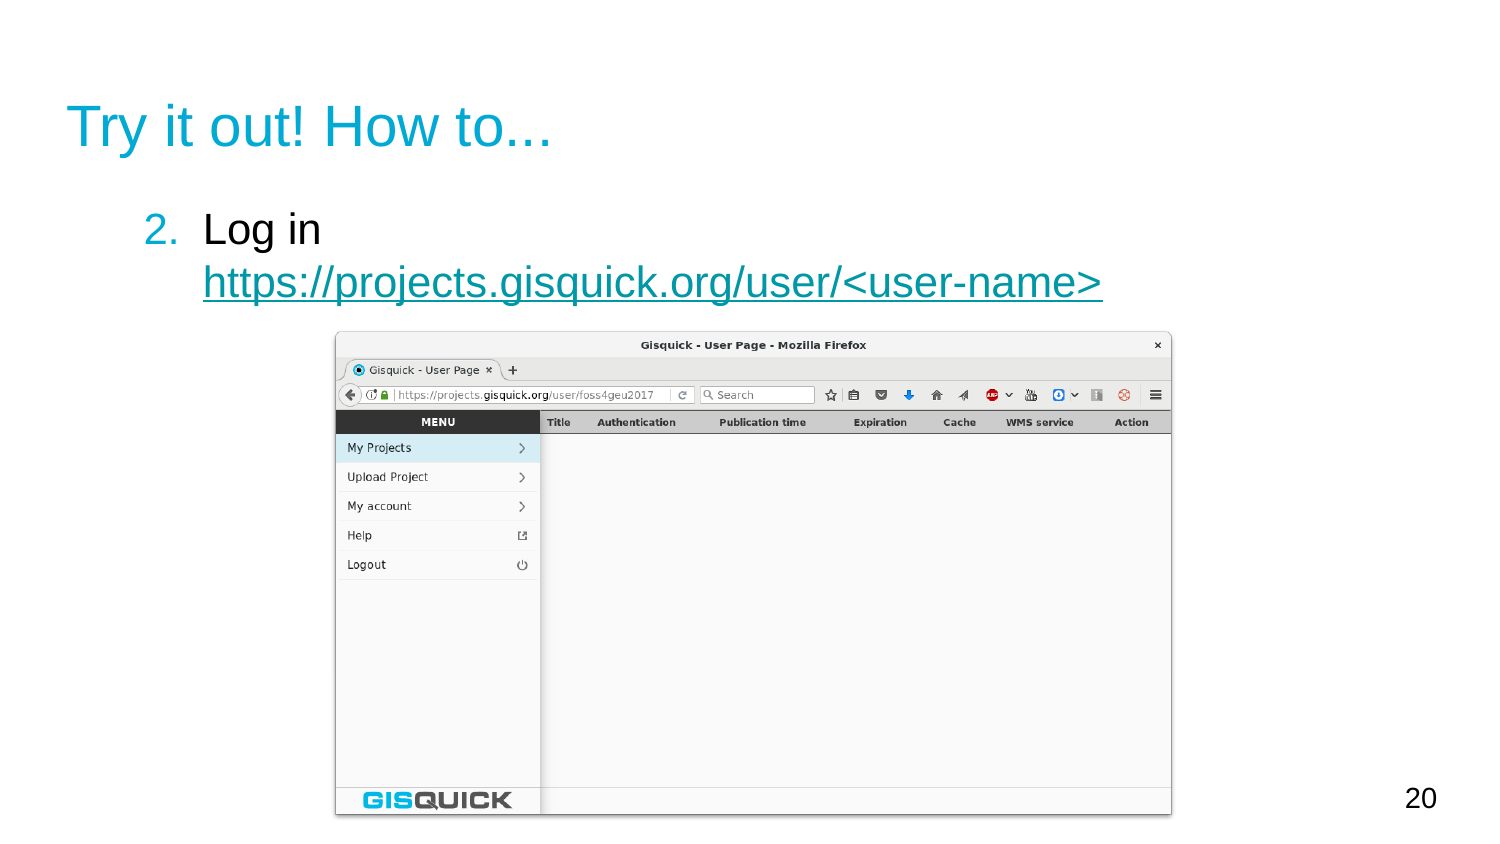

# Try it out! How to...
Log in
https://projects.gisquick.org/user/<user-name>